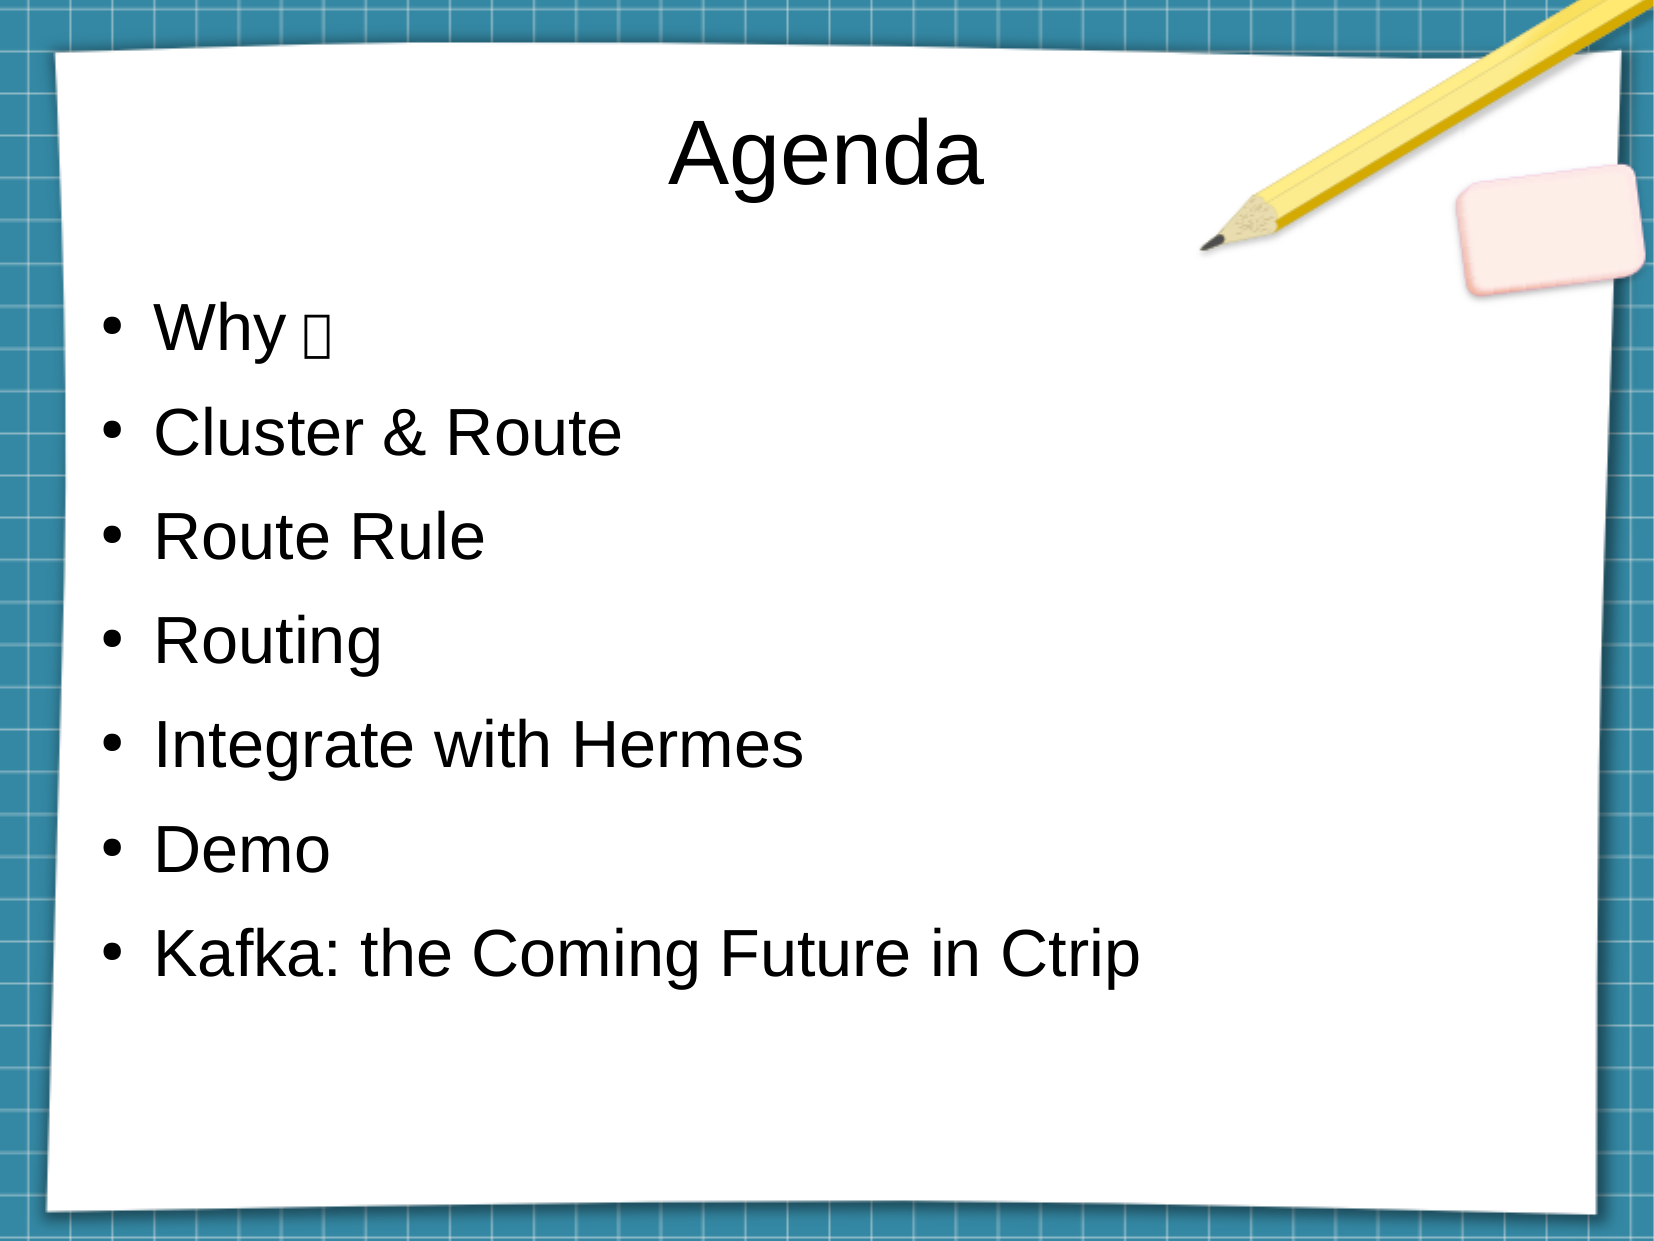

# Agenda
Why？
Cluster & Route
Route Rule
Routing
Integrate with Hermes
Demo
Kafka: the Coming Future in Ctrip